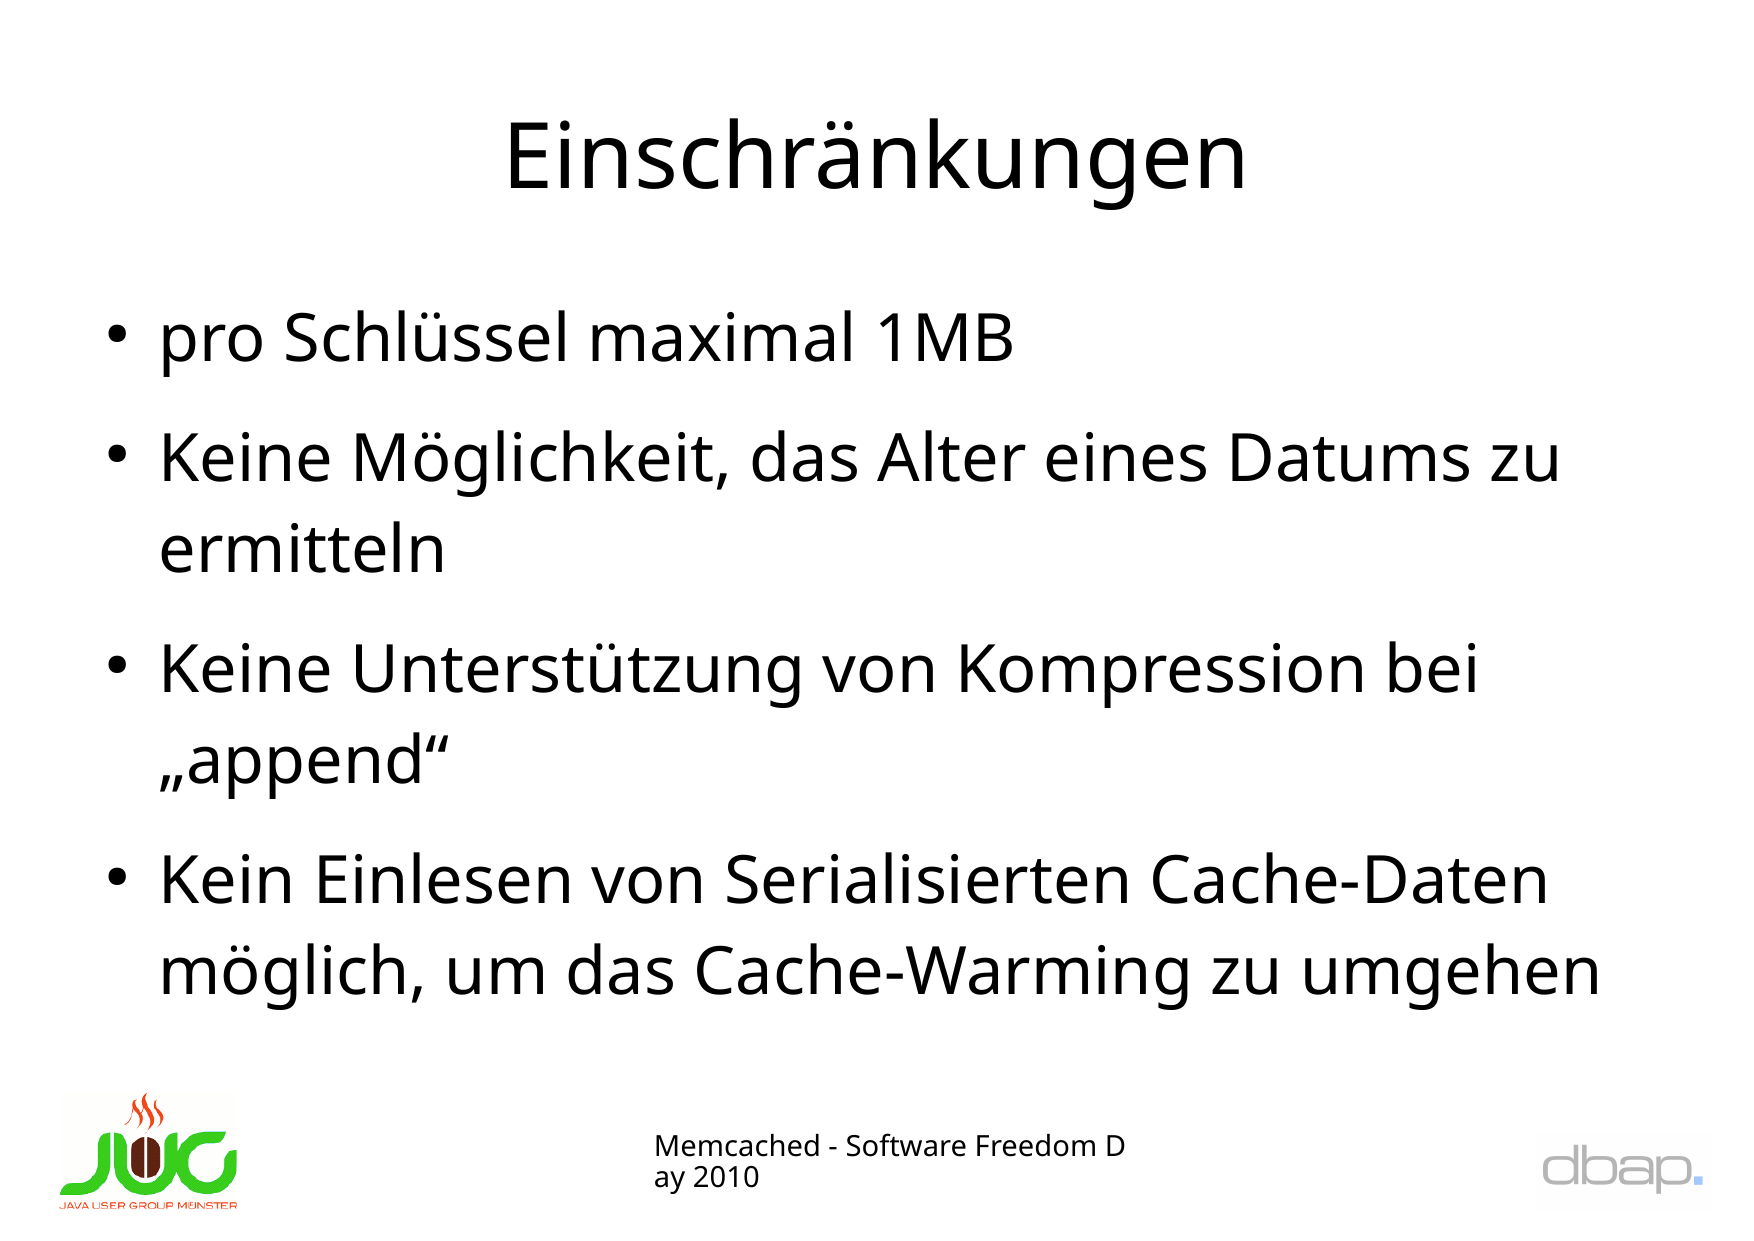

# Einschränkungen
pro Schlüssel maximal 1MB
Keine Möglichkeit, das Alter eines Datums zu ermitteln
Keine Unterstützung von Kompression bei „append“
Kein Einlesen von Serialisierten Cache-Daten möglich, um das Cache-Warming zu umgehen
Memcached - Software Freedom Day 2010